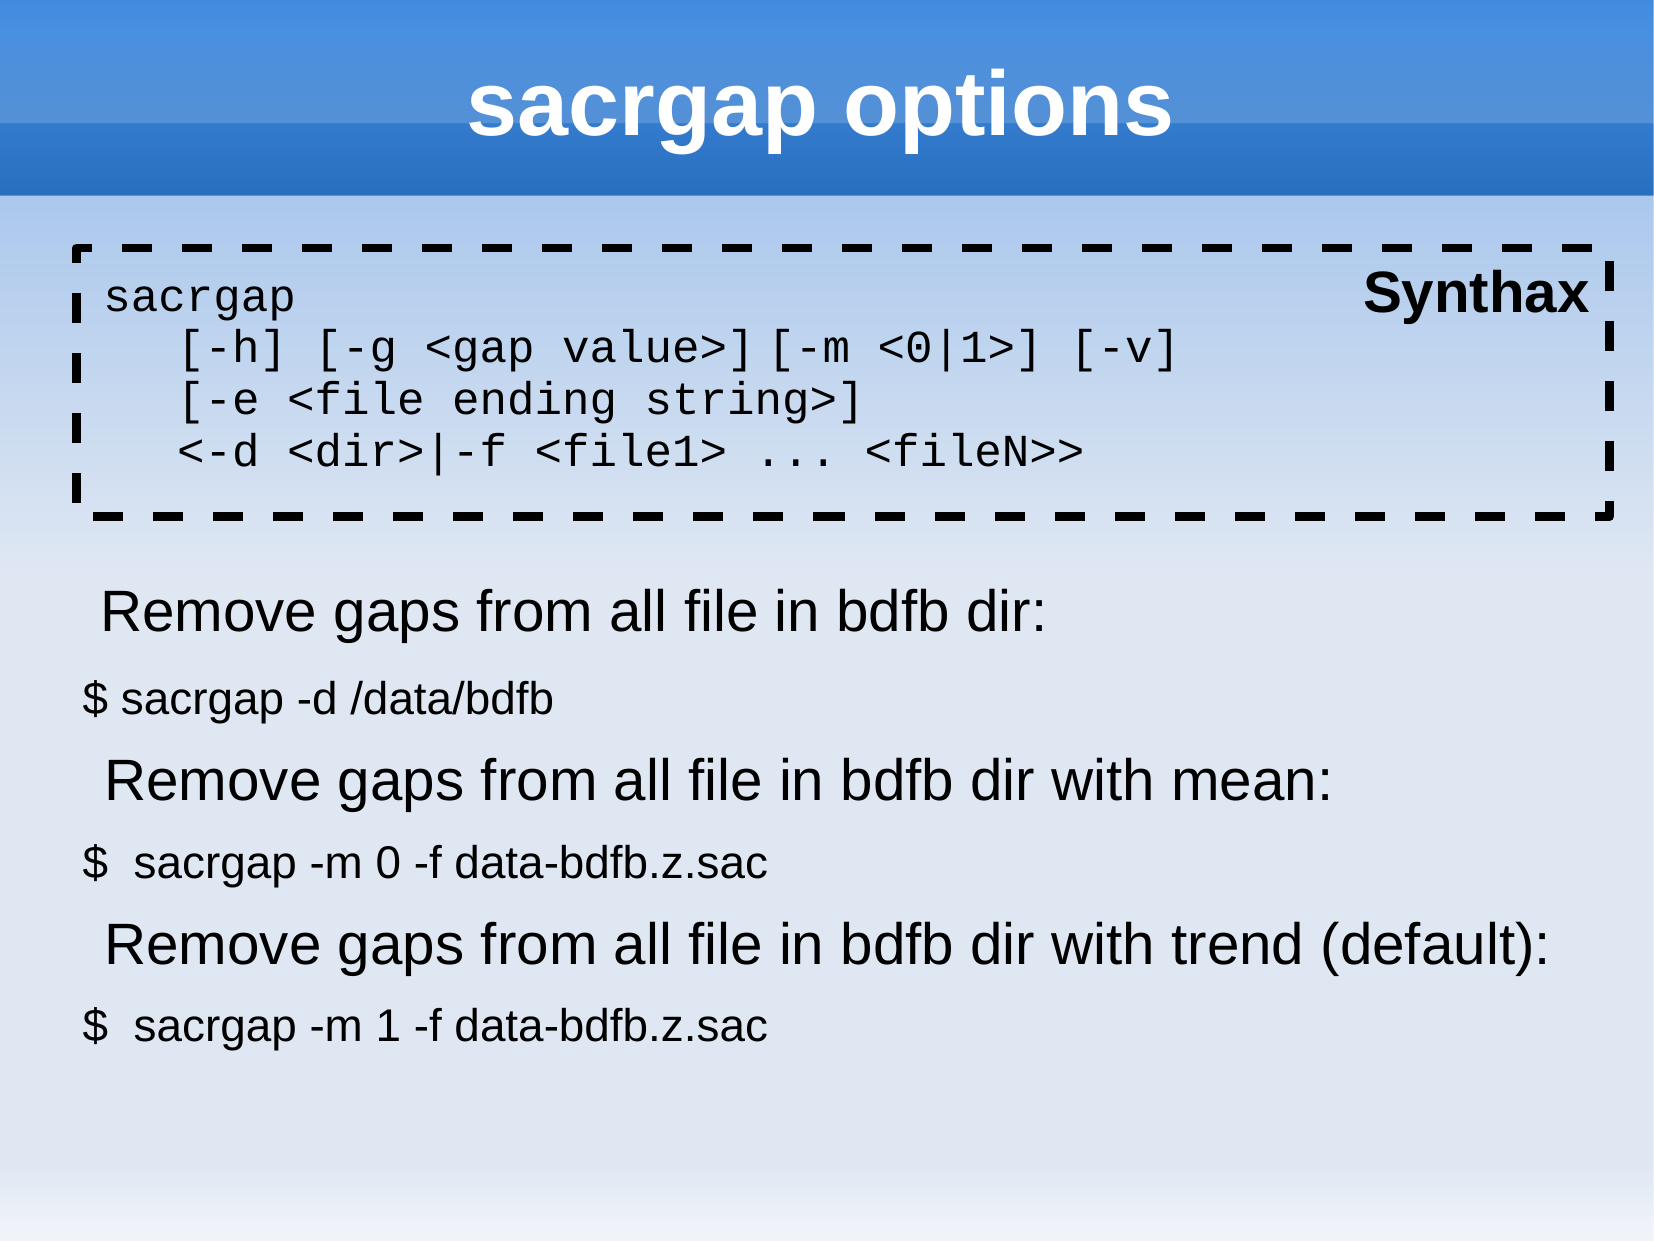

# sacrgap options
Synthax
sacrgap
	[-h] [-g <gap value>]	[-m <0|1>] [-v]
	[-e <file ending string>]
	<-d <dir>|-f <file1> ... <fileN>>
Remove gaps from all file in bdfb dir:
$ sacrgap -d /data/bdfb
Remove gaps from all file in bdfb dir with mean:
$ sacrgap -m 0 -f data-bdfb.z.sac
Remove gaps from all file in bdfb dir with trend (default):
$ sacrgap -m 1 -f data-bdfb.z.sac